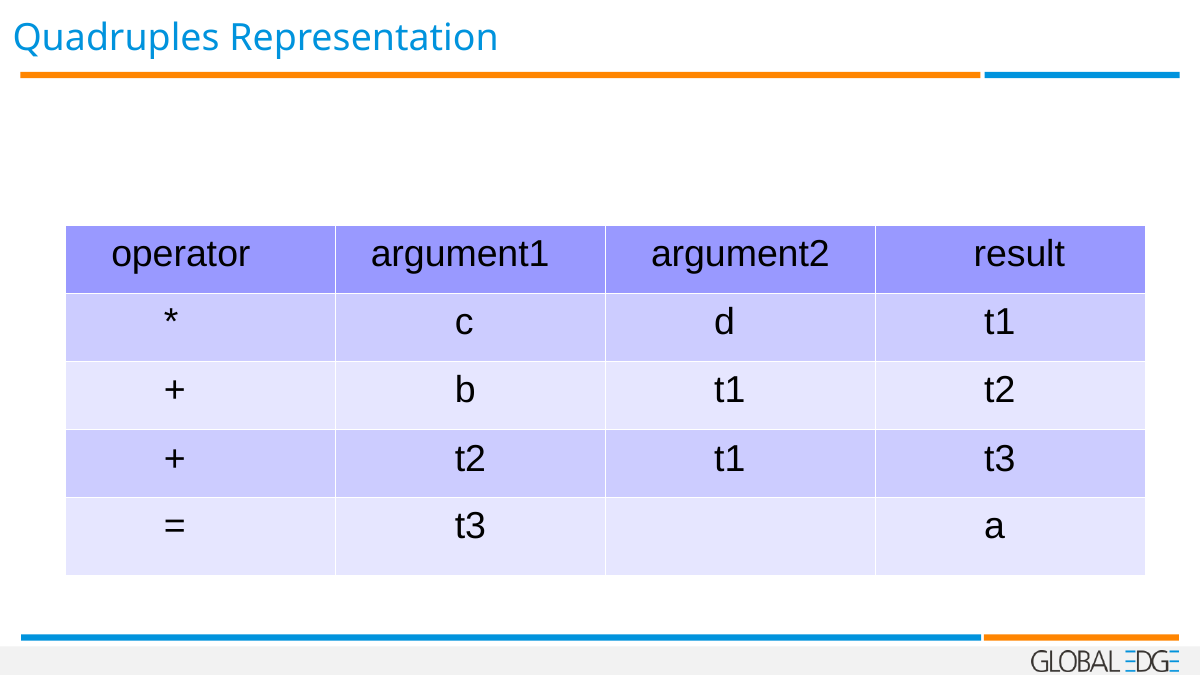

# Quadruples Representation
| operator | argument1 | argument2 | result |
| --- | --- | --- | --- |
| \* | c | d | t1 |
| + | b | t1 | t2 |
| + | t2 | t1 | t3 |
| = | t3 | | a |